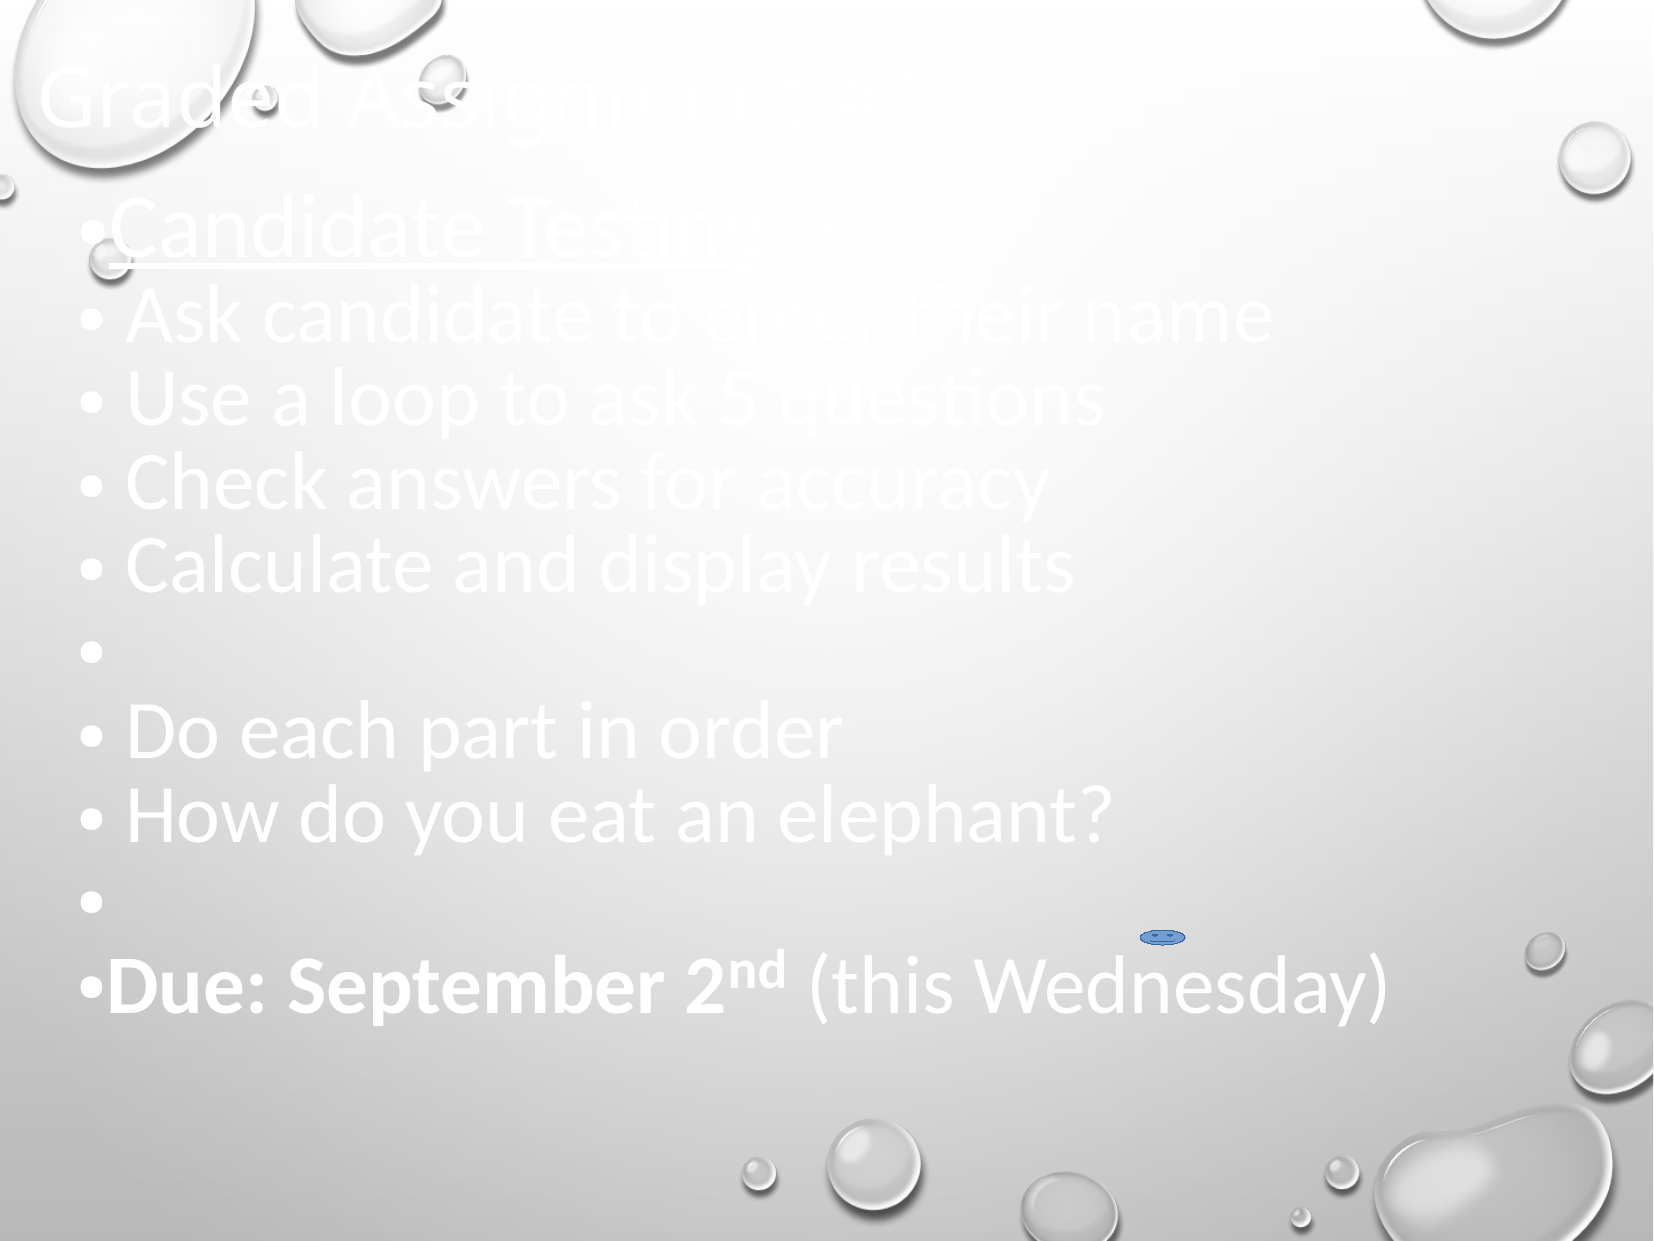

Graded Assignment #1
Candidate Testing
 Ask candidate to enter their name
 Use a loop to ask 5 questions
 Check answers for accuracy
 Calculate and display results
 Do each part in order
 How do you eat an elephant?
Due: September 2nd (this Wednesday)